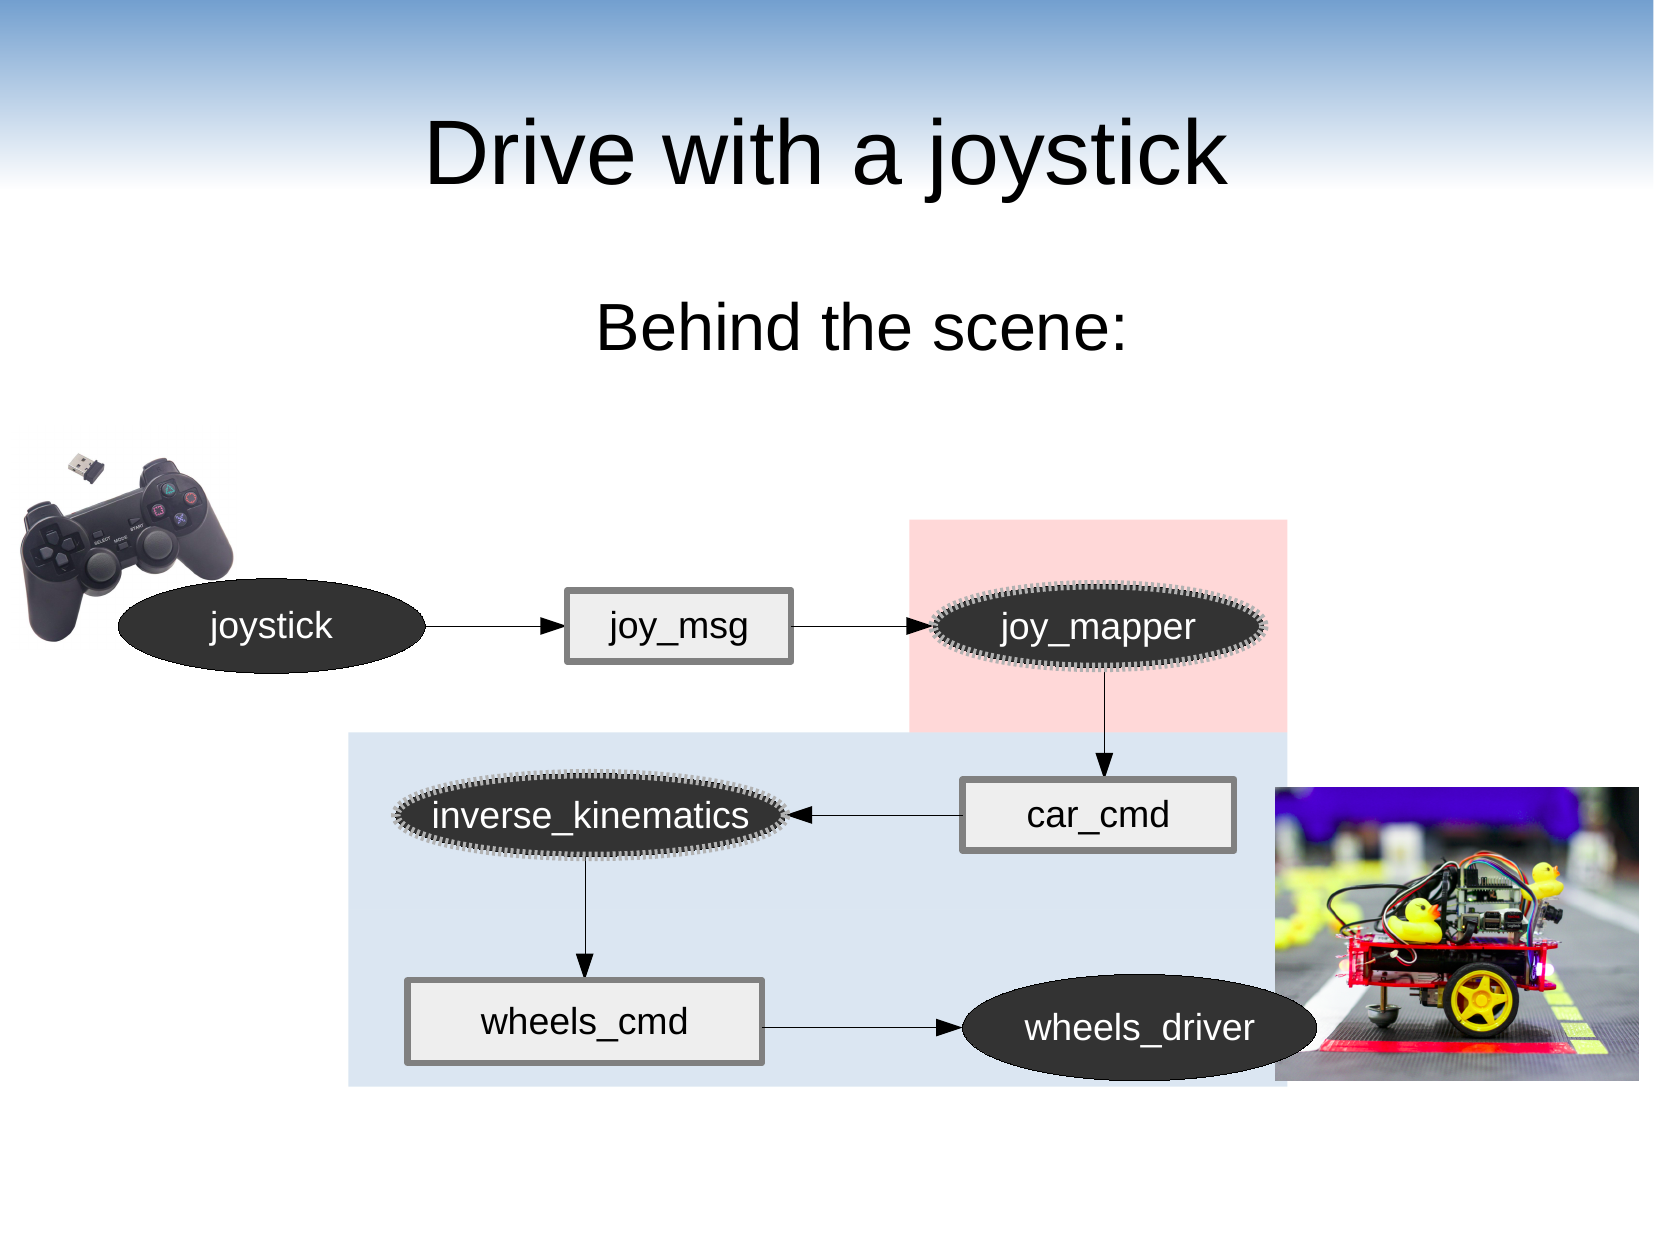

Drive with a joystick
# Behind the scene:
joystick
joy_mapper
joy_mapper
joy_msg
inverse_kinematics
inverse_kinematics
car_cmd
wheels_driver
wheels_cmd